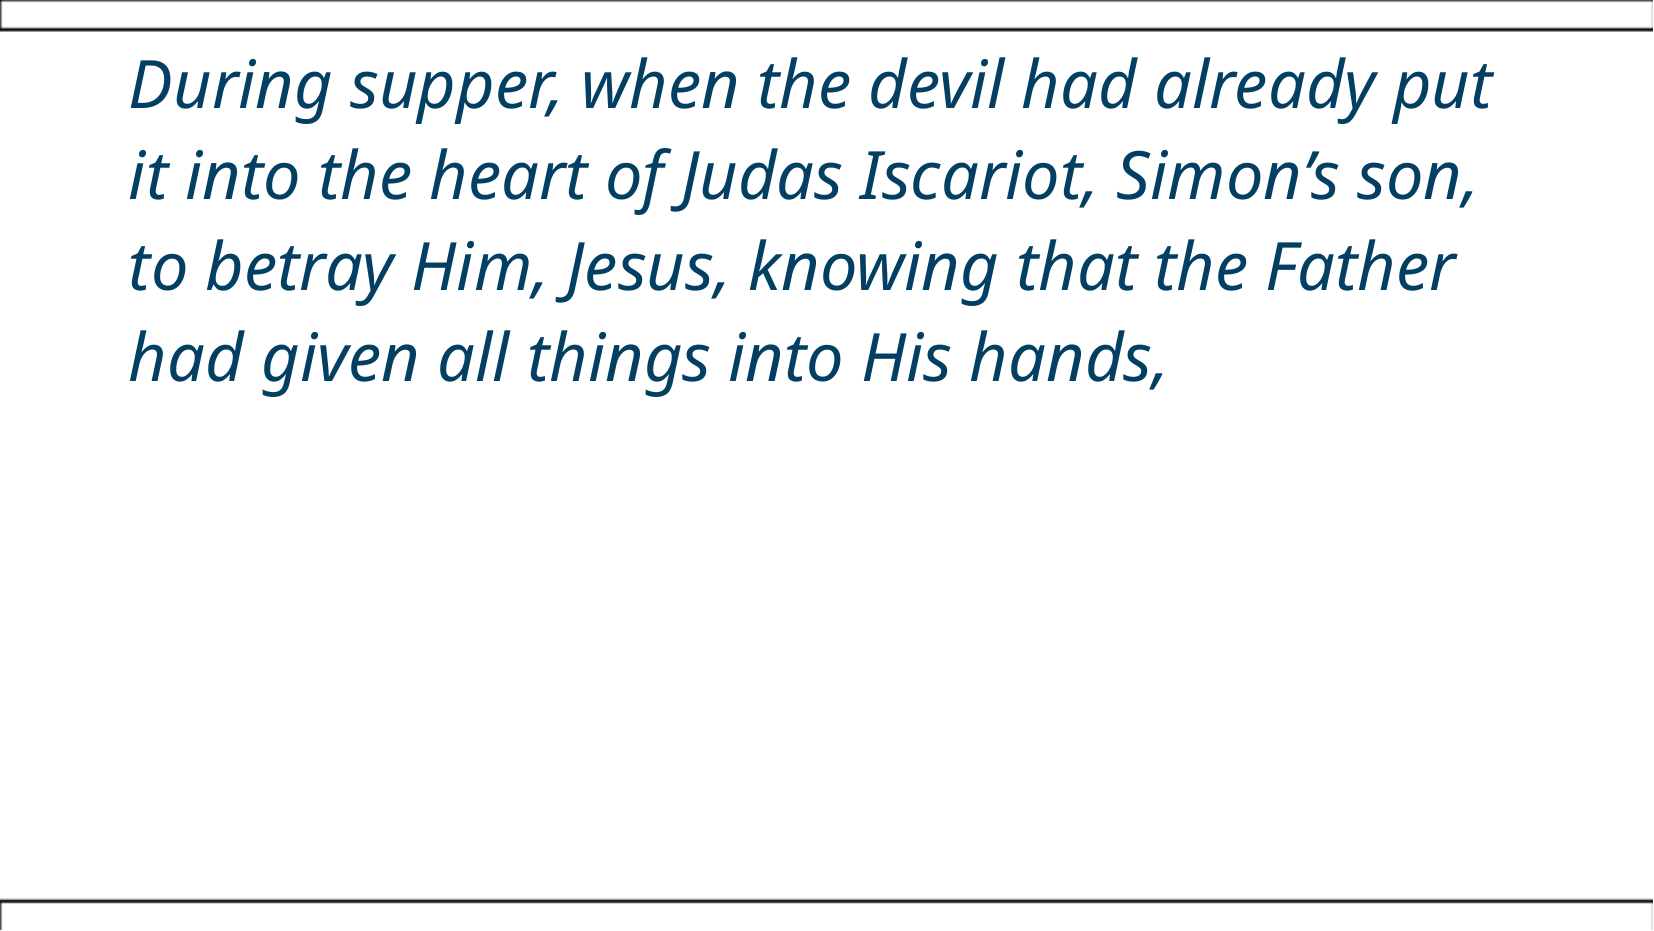

During supper, when the devil had already put
 it into the heart of Judas Iscariot, Simon’s son,
 to betray Him, Jesus, knowing that the Father
 had given all things into His hands,